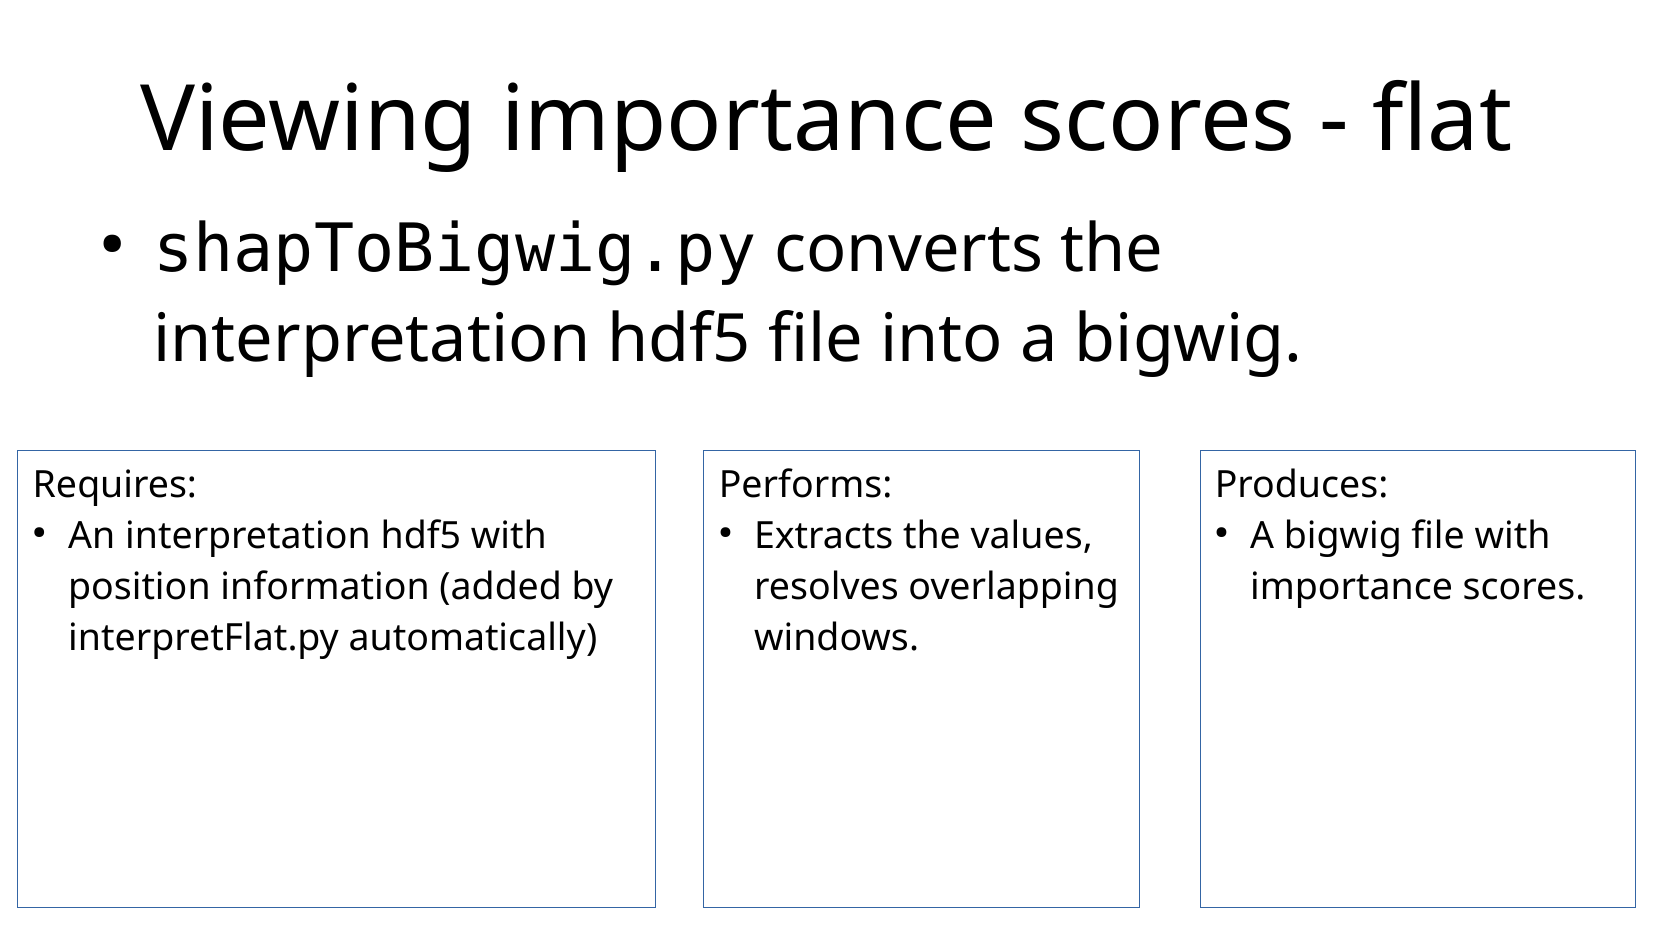

# Viewing importance scores - flat
shapToBigwig.py converts the interpretation hdf5 file into a bigwig.
Requires:
An interpretation hdf5 with position information (added by interpretFlat.py automatically)
Performs:
Extracts the values, resolves overlapping windows.
Produces:
A bigwig file with importance scores.